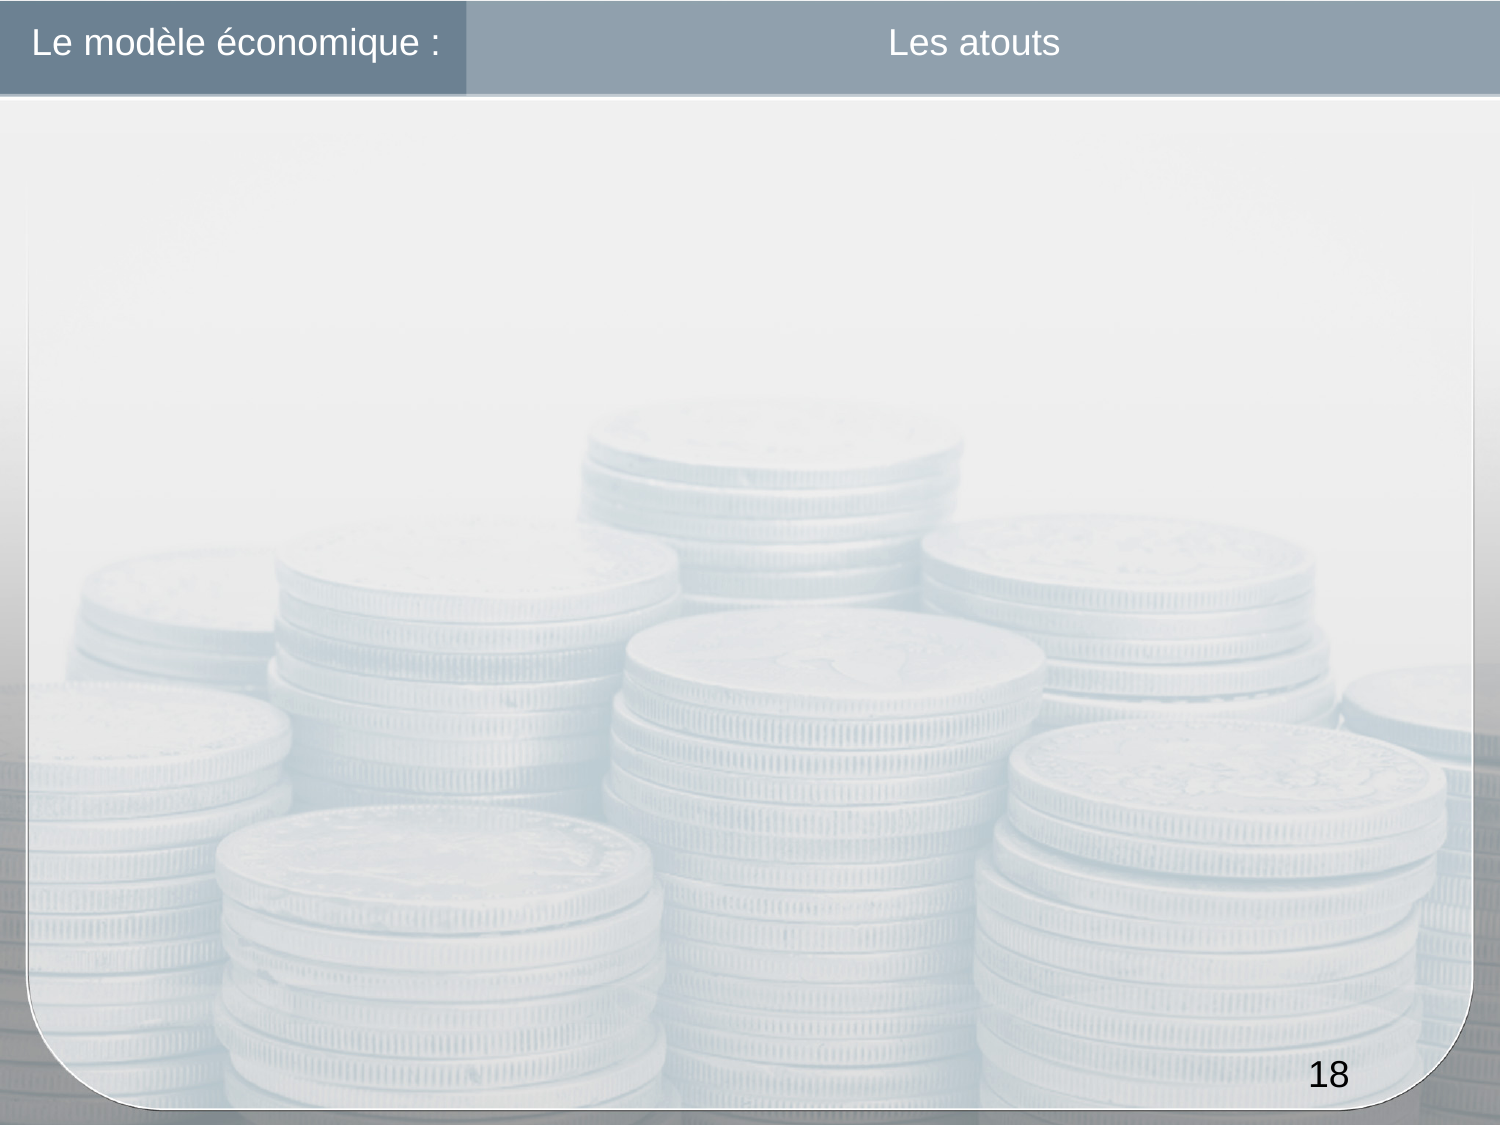

Les atouts
Le modèle économique :
18